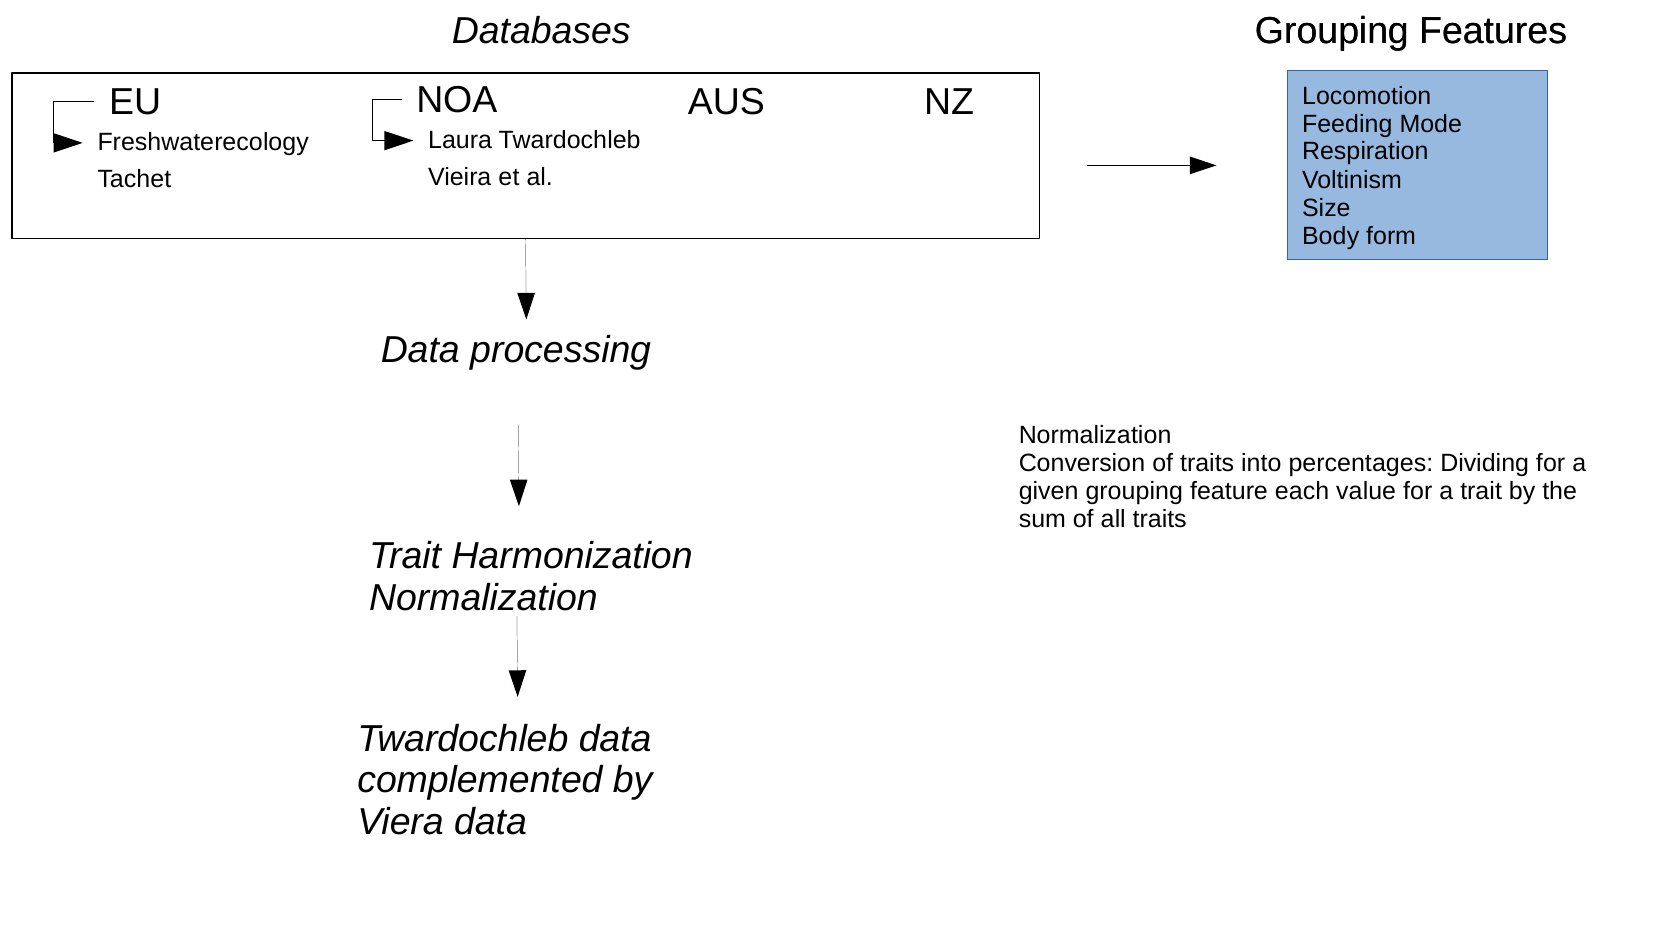

Databases
Grouping Features
Grouping Features
NOA
Locomotion
Feeding Mode
Respiration
Voltinism
Size
Body form
EU
AUS
NZ
Laura Twardochleb
Freshwaterecology
Vieira et al.
Tachet
Data processing
Normalization
Conversion of traits into percentages: Dividing for a given grouping feature each value for a trait by the sum of all traits
Trait Harmonization
Normalization
Twardochleb data complemented by Viera data